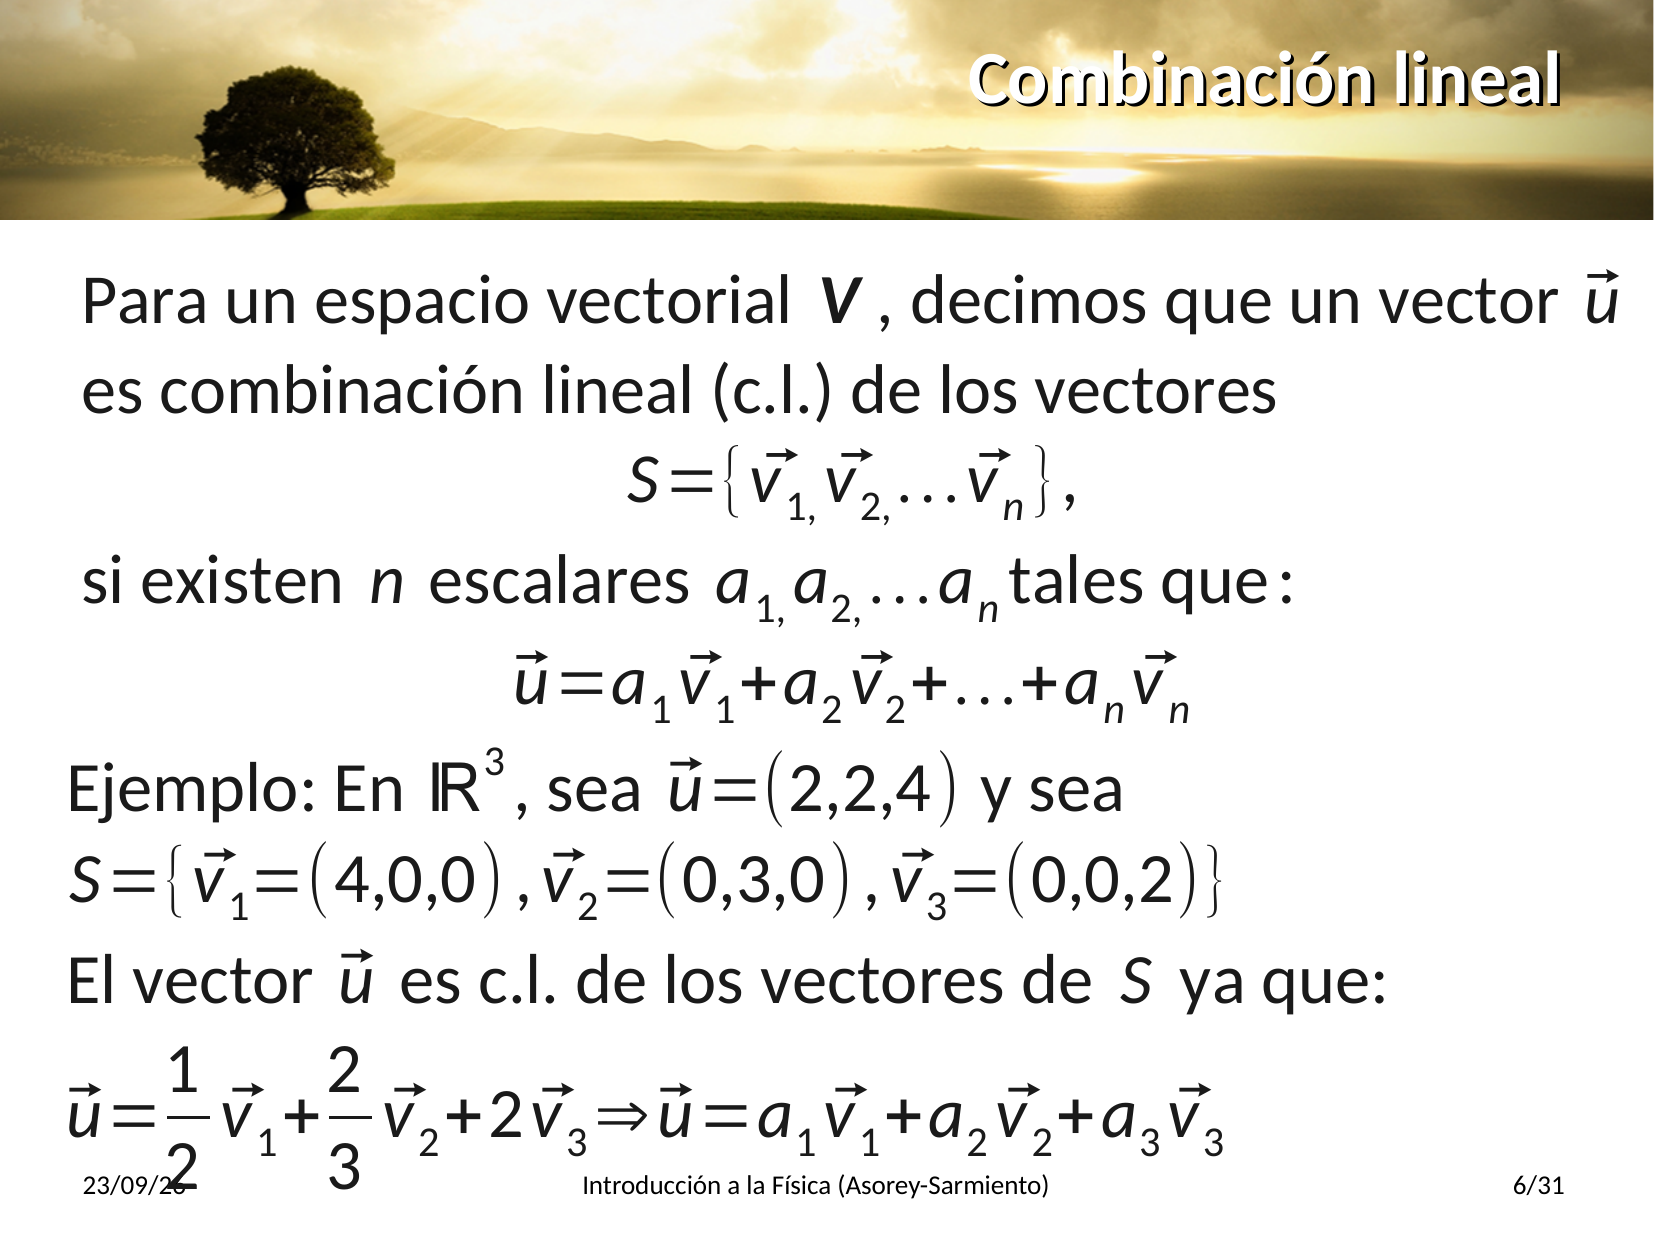

# Combinación lineal
Introducción a la Física (Asorey-Sarmiento)
6